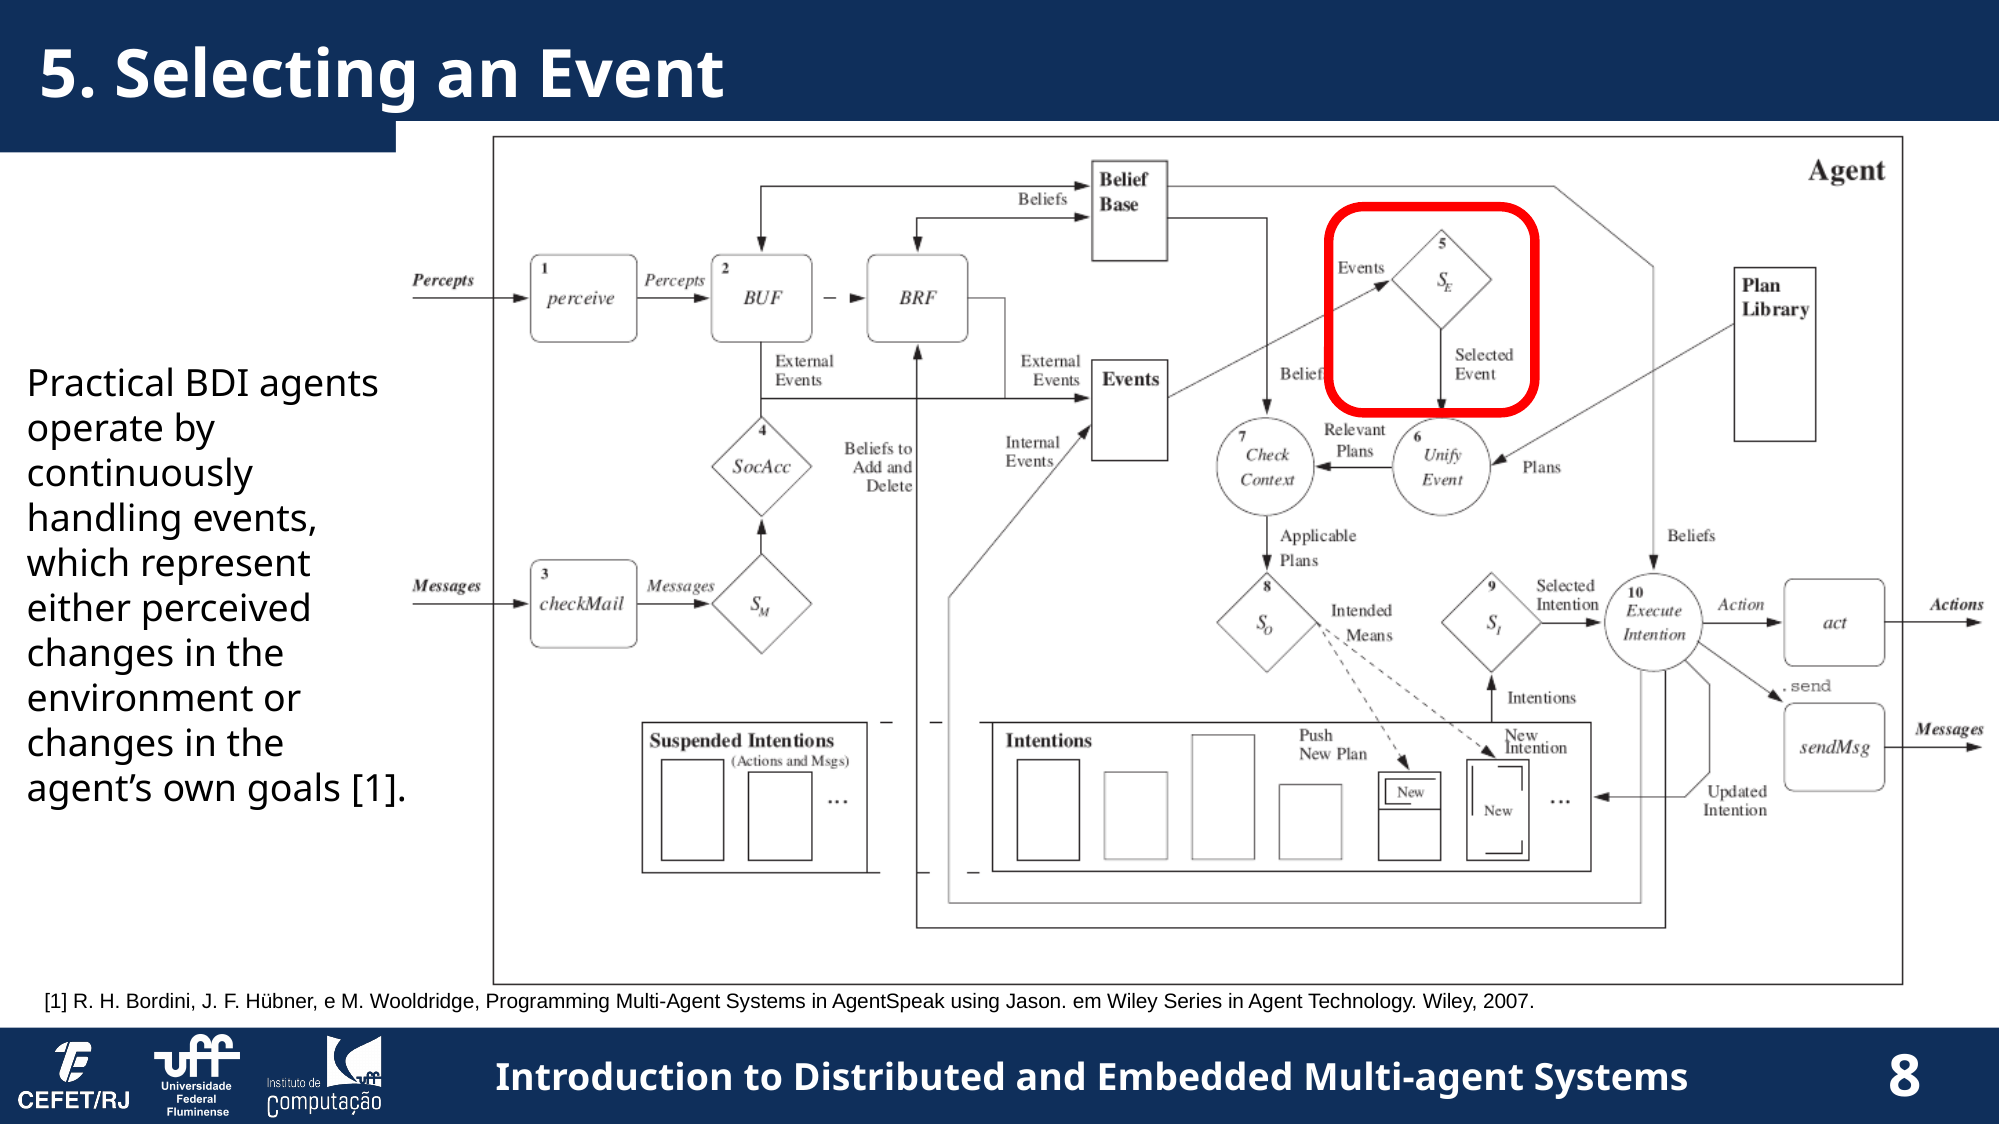

5. Selecting an Event
Practical BDI agents operate by continuously handling events, which represent either perceived changes in the environment or changes in the agent’s own goals [1].
[1] R. H. Bordini, J. F. Hübner, e M. Wooldridge, Programming Multi-Agent Systems in AgentSpeak using Jason. em Wiley Series in Agent Technology. Wiley, 2007.